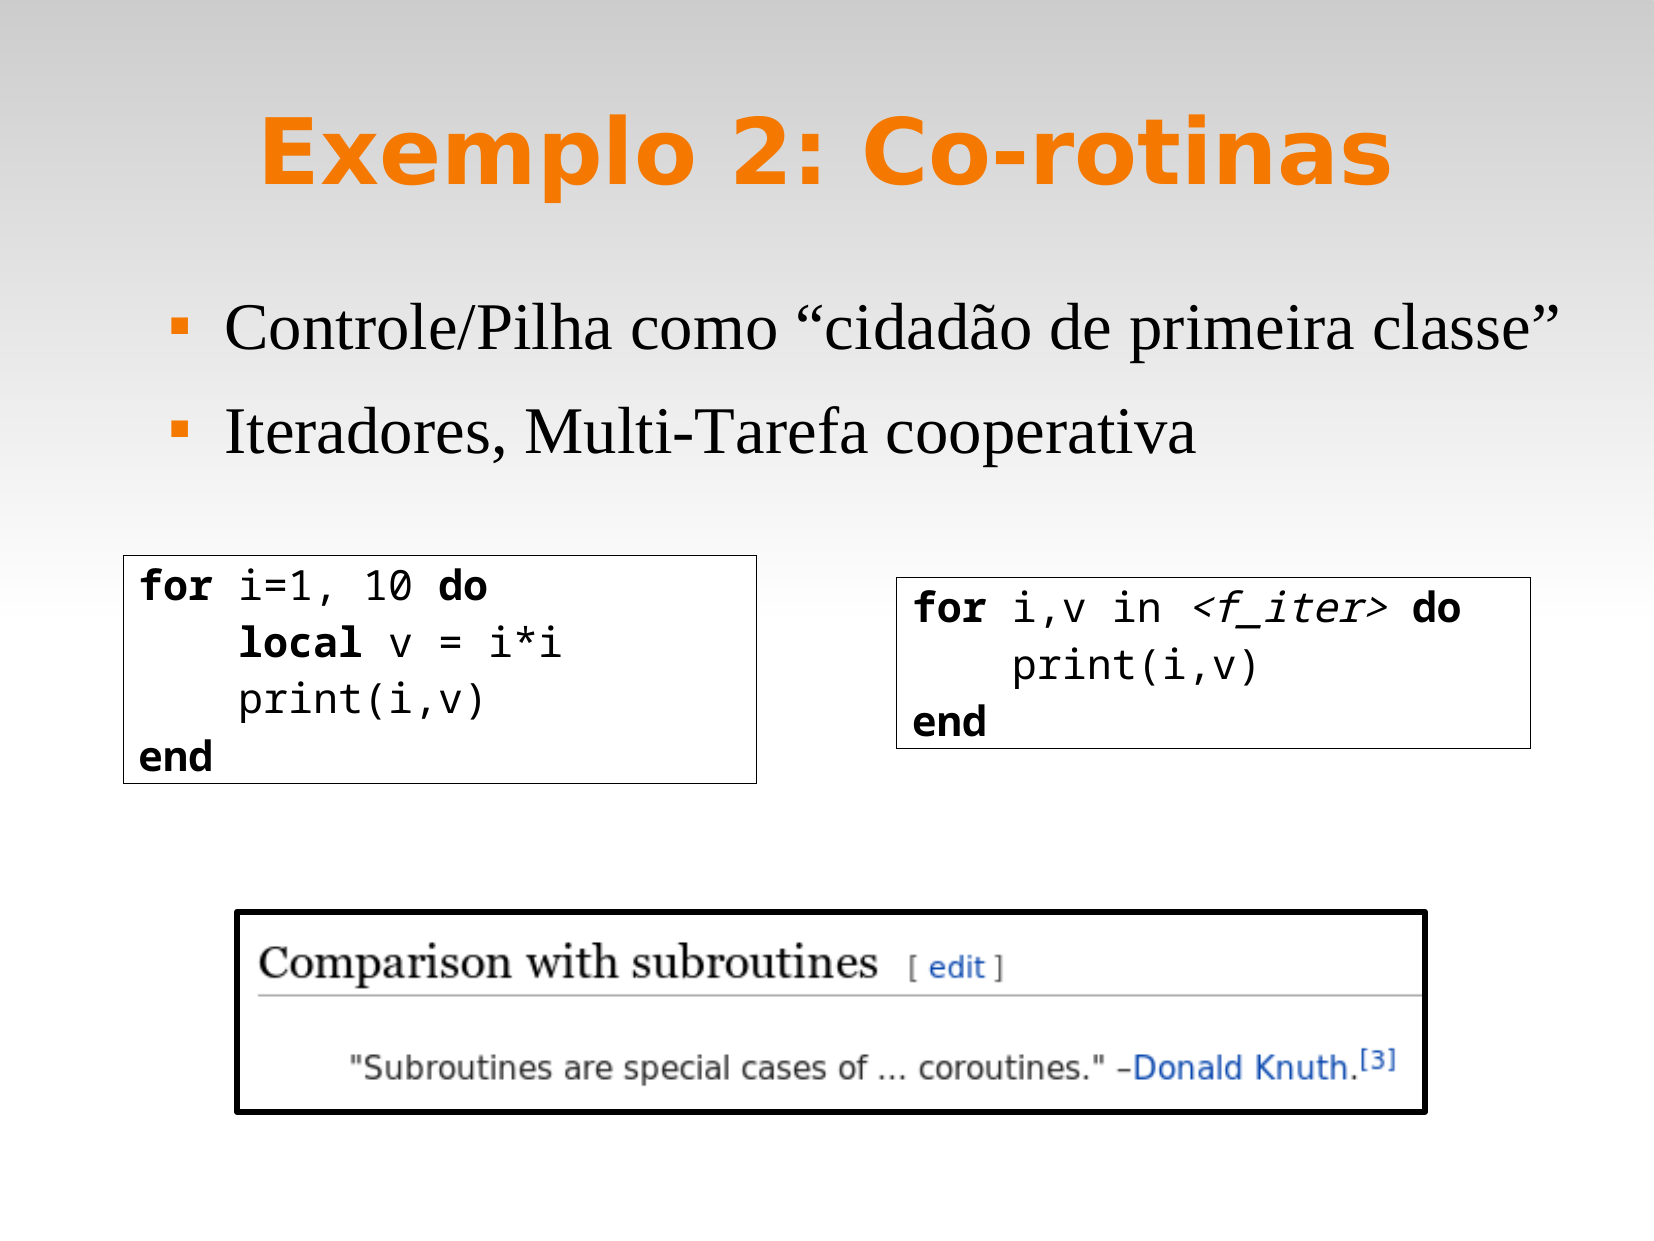

# Exemplo 2: Co-rotinas
Controle/Pilha como “cidadão de primeira classe”
Iteradores, Multi-Tarefa cooperativa
for i=1, 10 do
 local v = i*i
 print(i,v)
end
for i,v in <f_iter> do
 print(i,v)
end